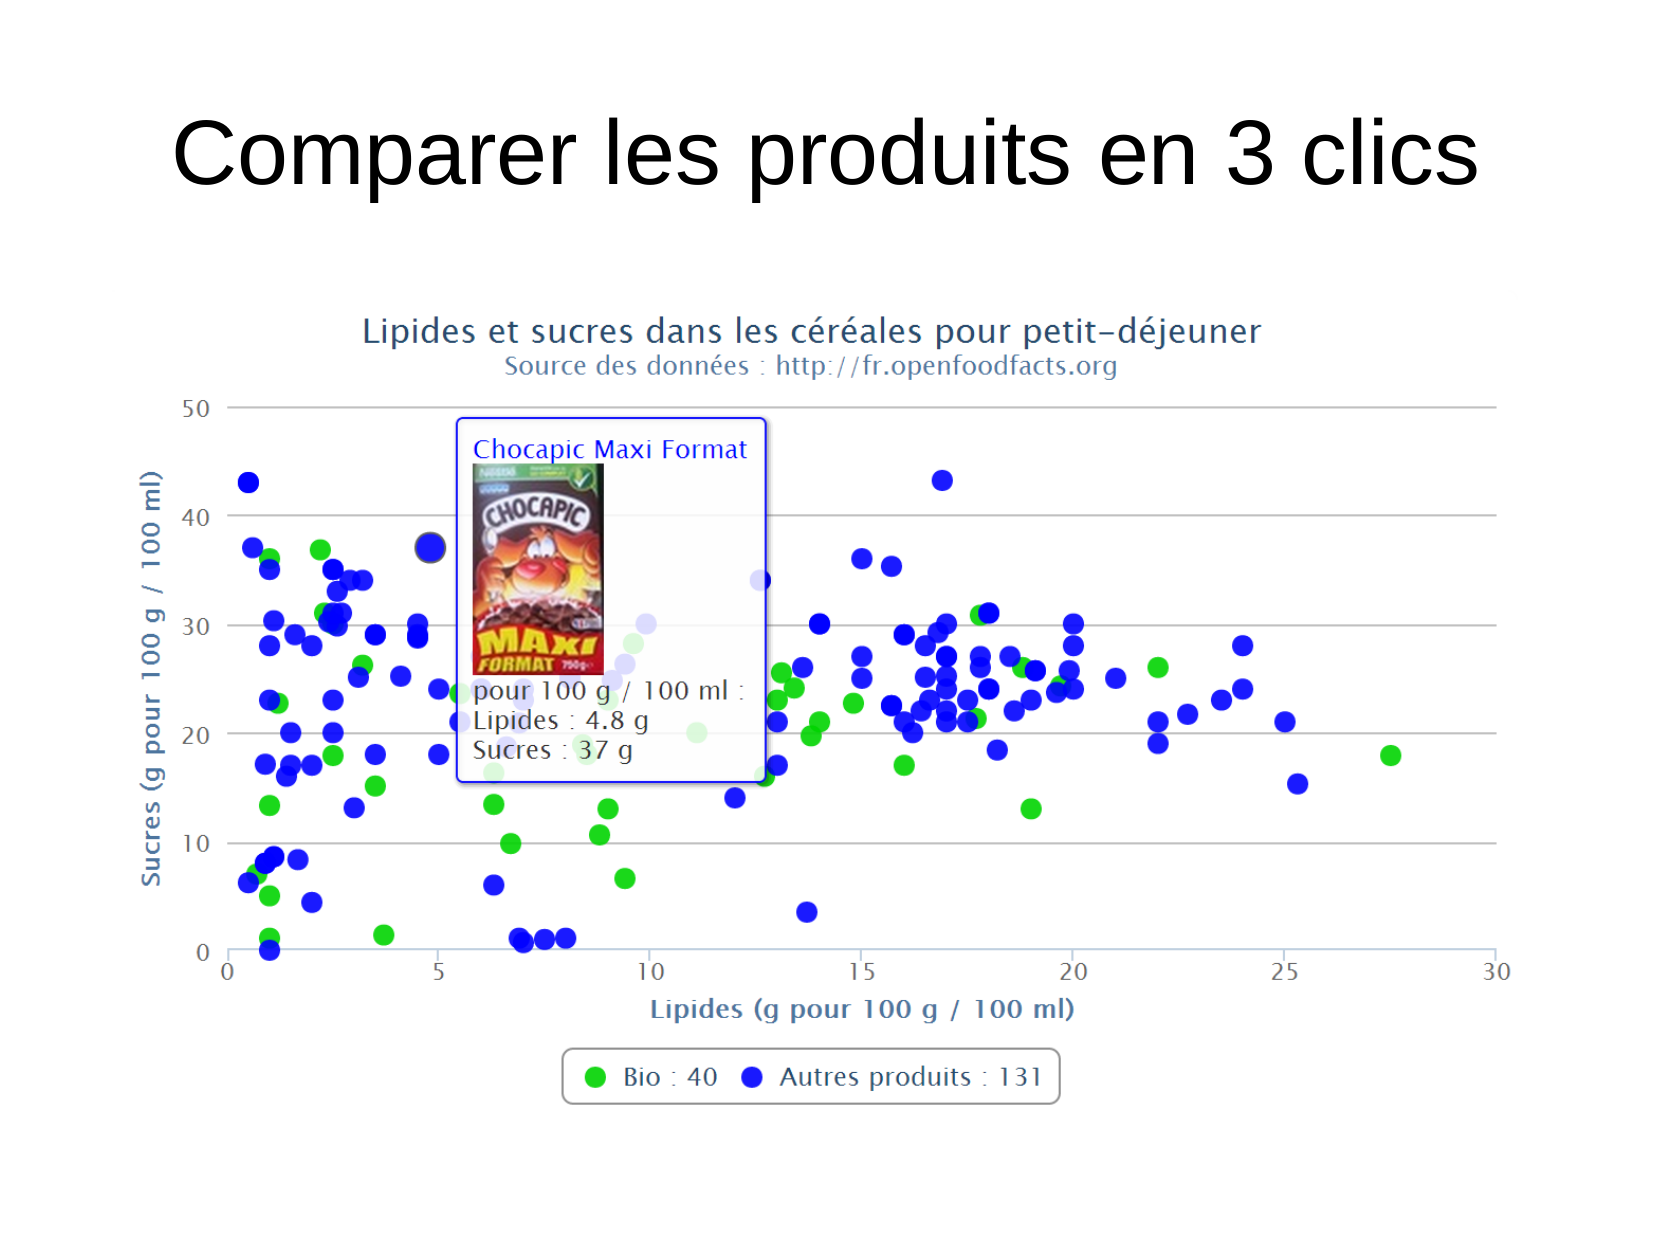

# Comparer les produits en 3 clics